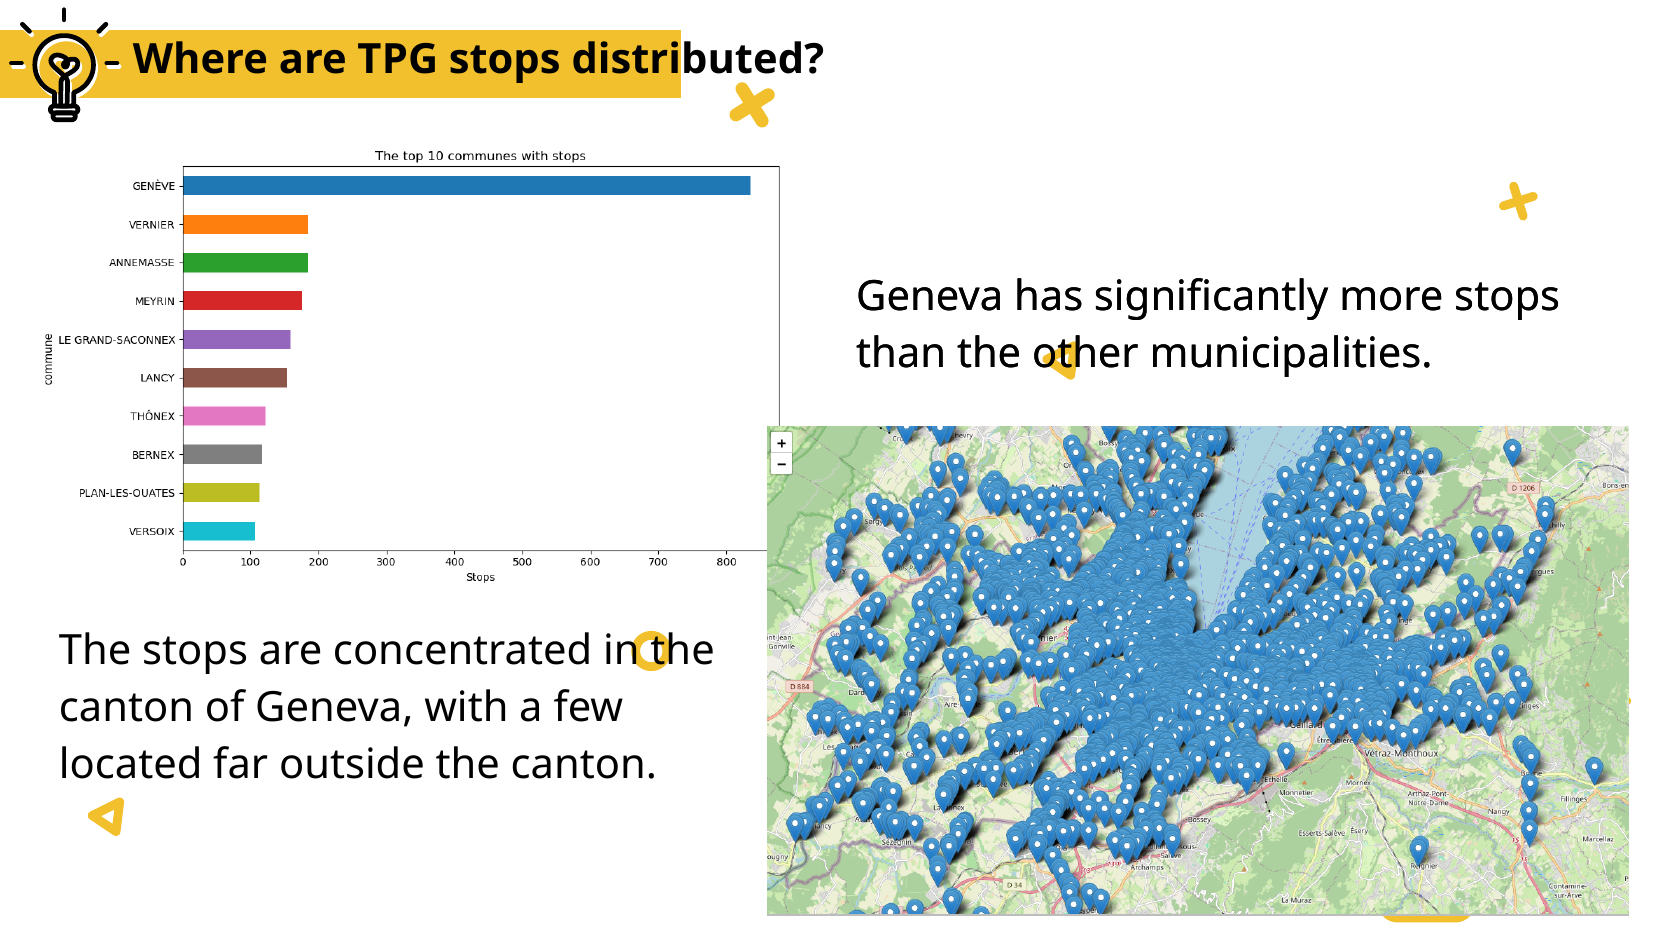

# Where are TPG stops distributed?
Geneva has significantly more stops than the other municipalities.
Geneva has significantly more stops than the other municipalities.
The stops are concentrated in the canton of Geneva, with a few located far outside the canton.